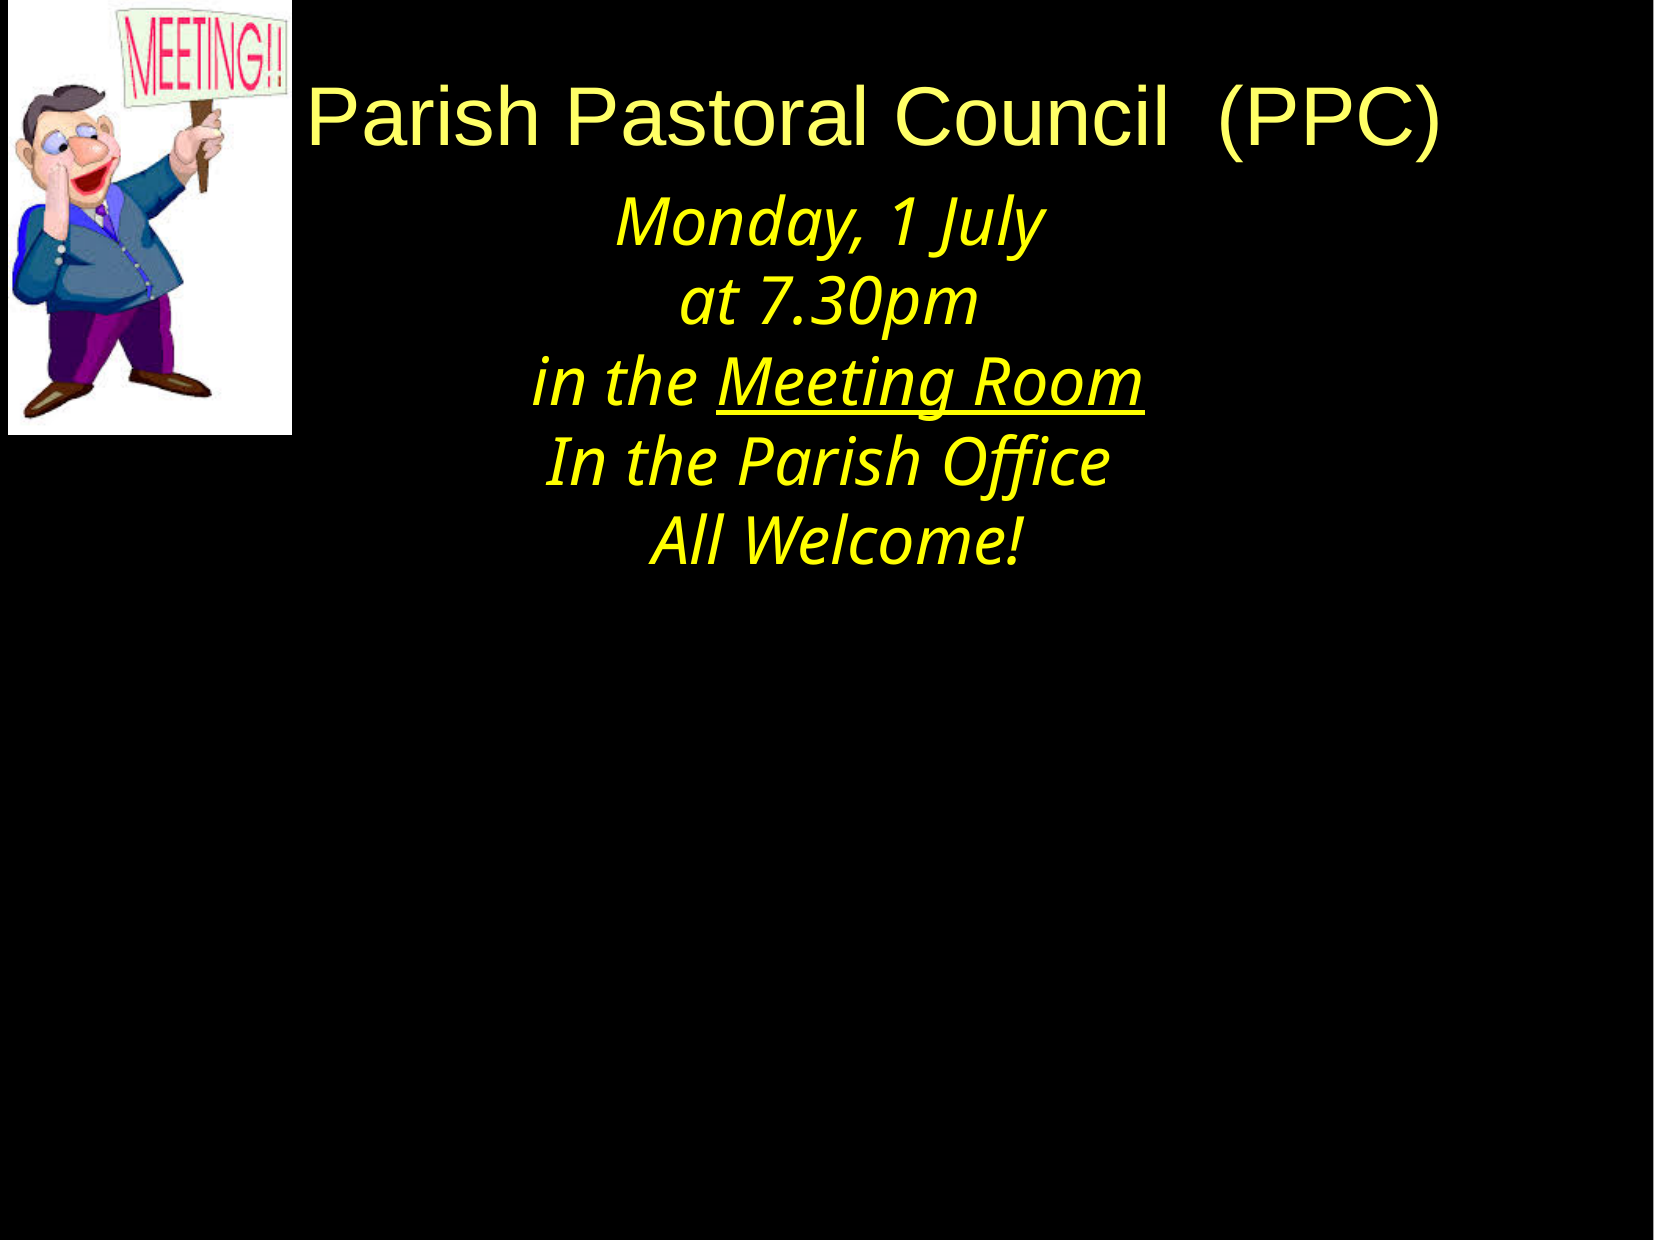

Parish Pastoral Council (PPC)
Monday, 1 July
at 7.30pm
in the Meeting Room
In the Parish Office
All Welcome!